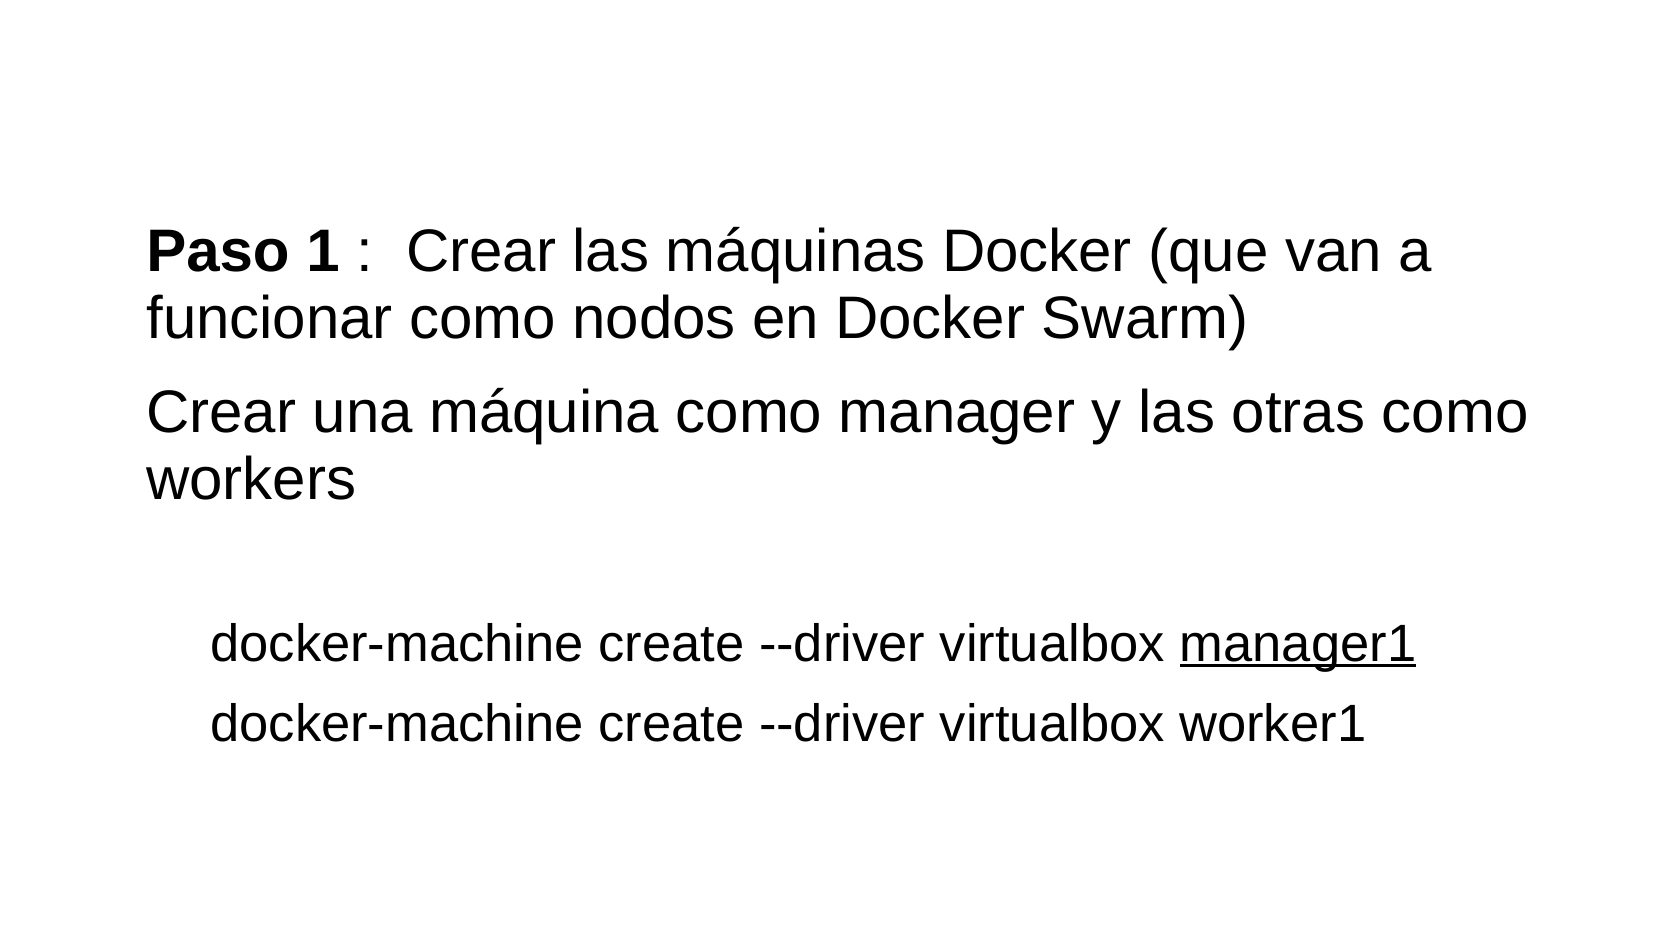

#
Paso 1 : Crear las máquinas Docker (que van a funcionar como nodos en Docker Swarm)
Crear una máquina como manager y las otras como workers
docker-machine create --driver virtualbox manager1
docker-machine create --driver virtualbox worker1